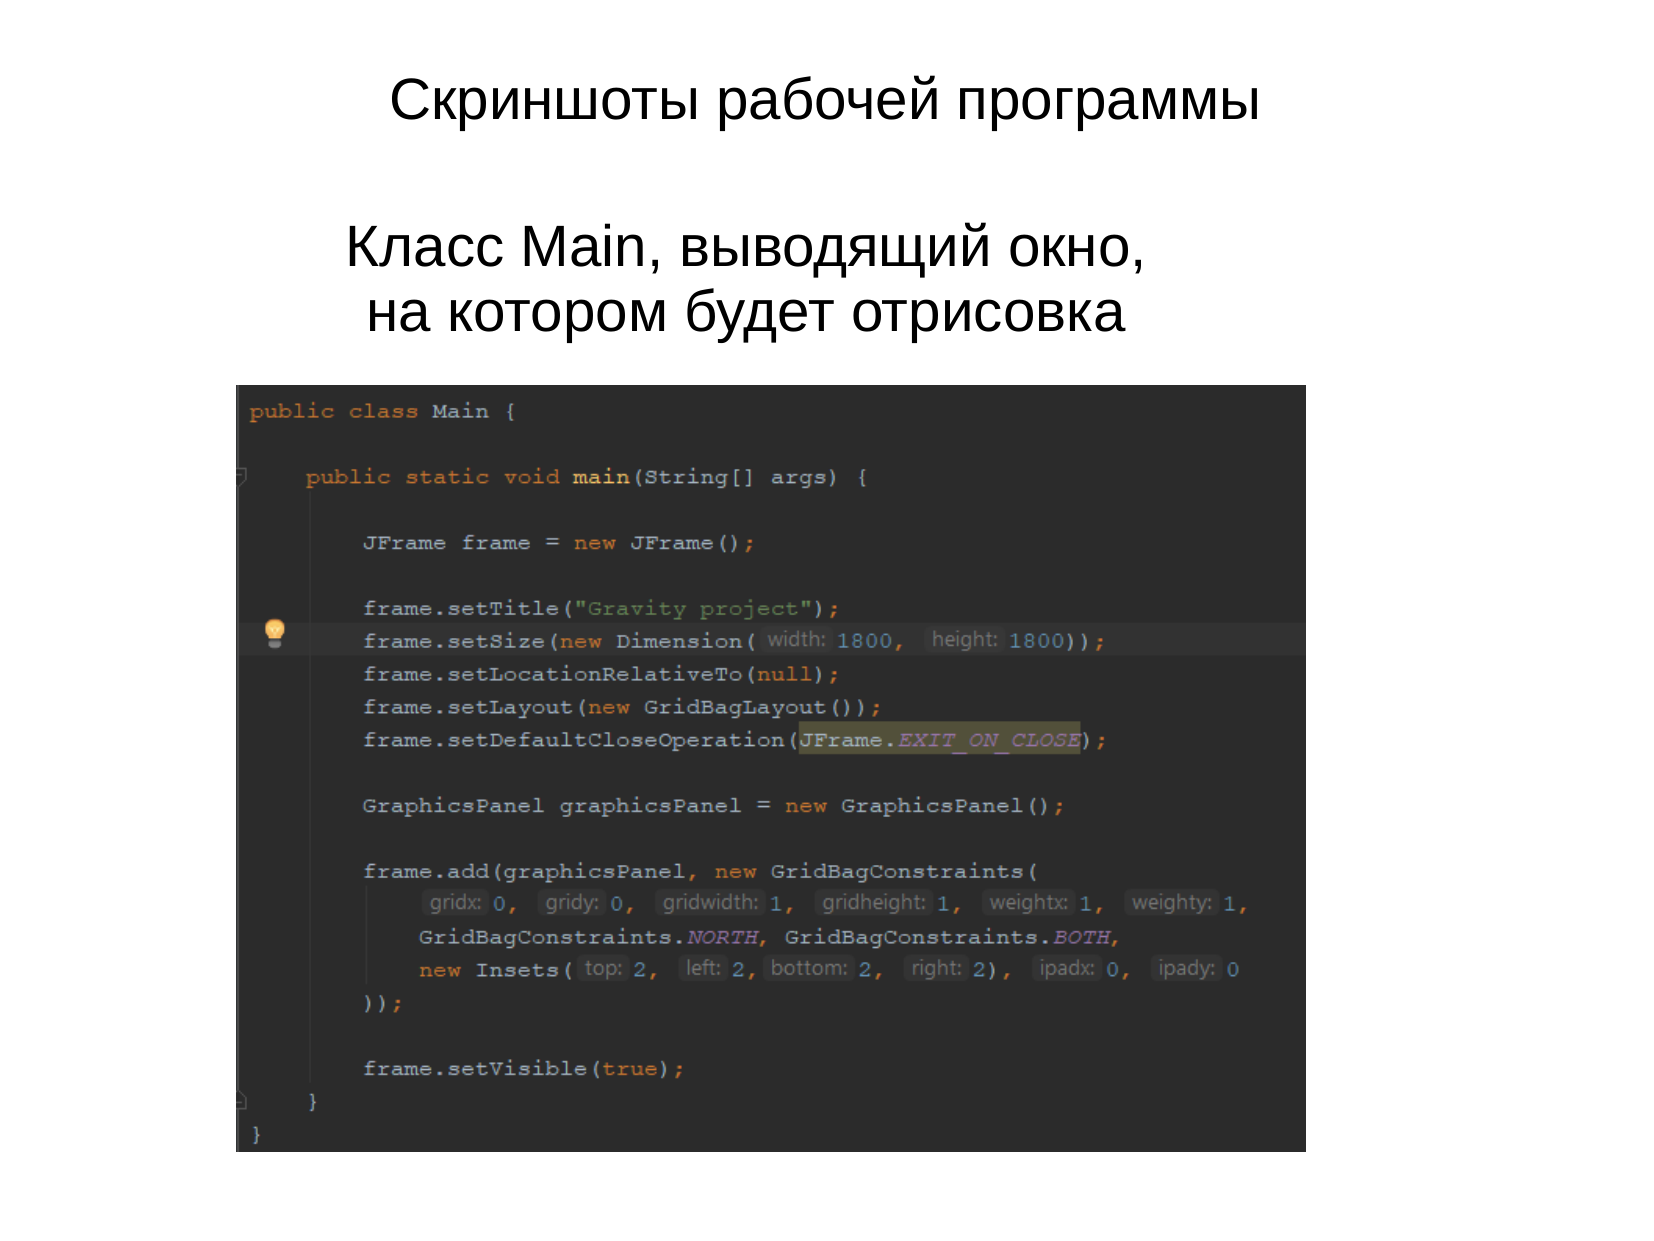

Скриншоты рабочей программы
Класс Main, выводящий окно, на котором будет отрисовка